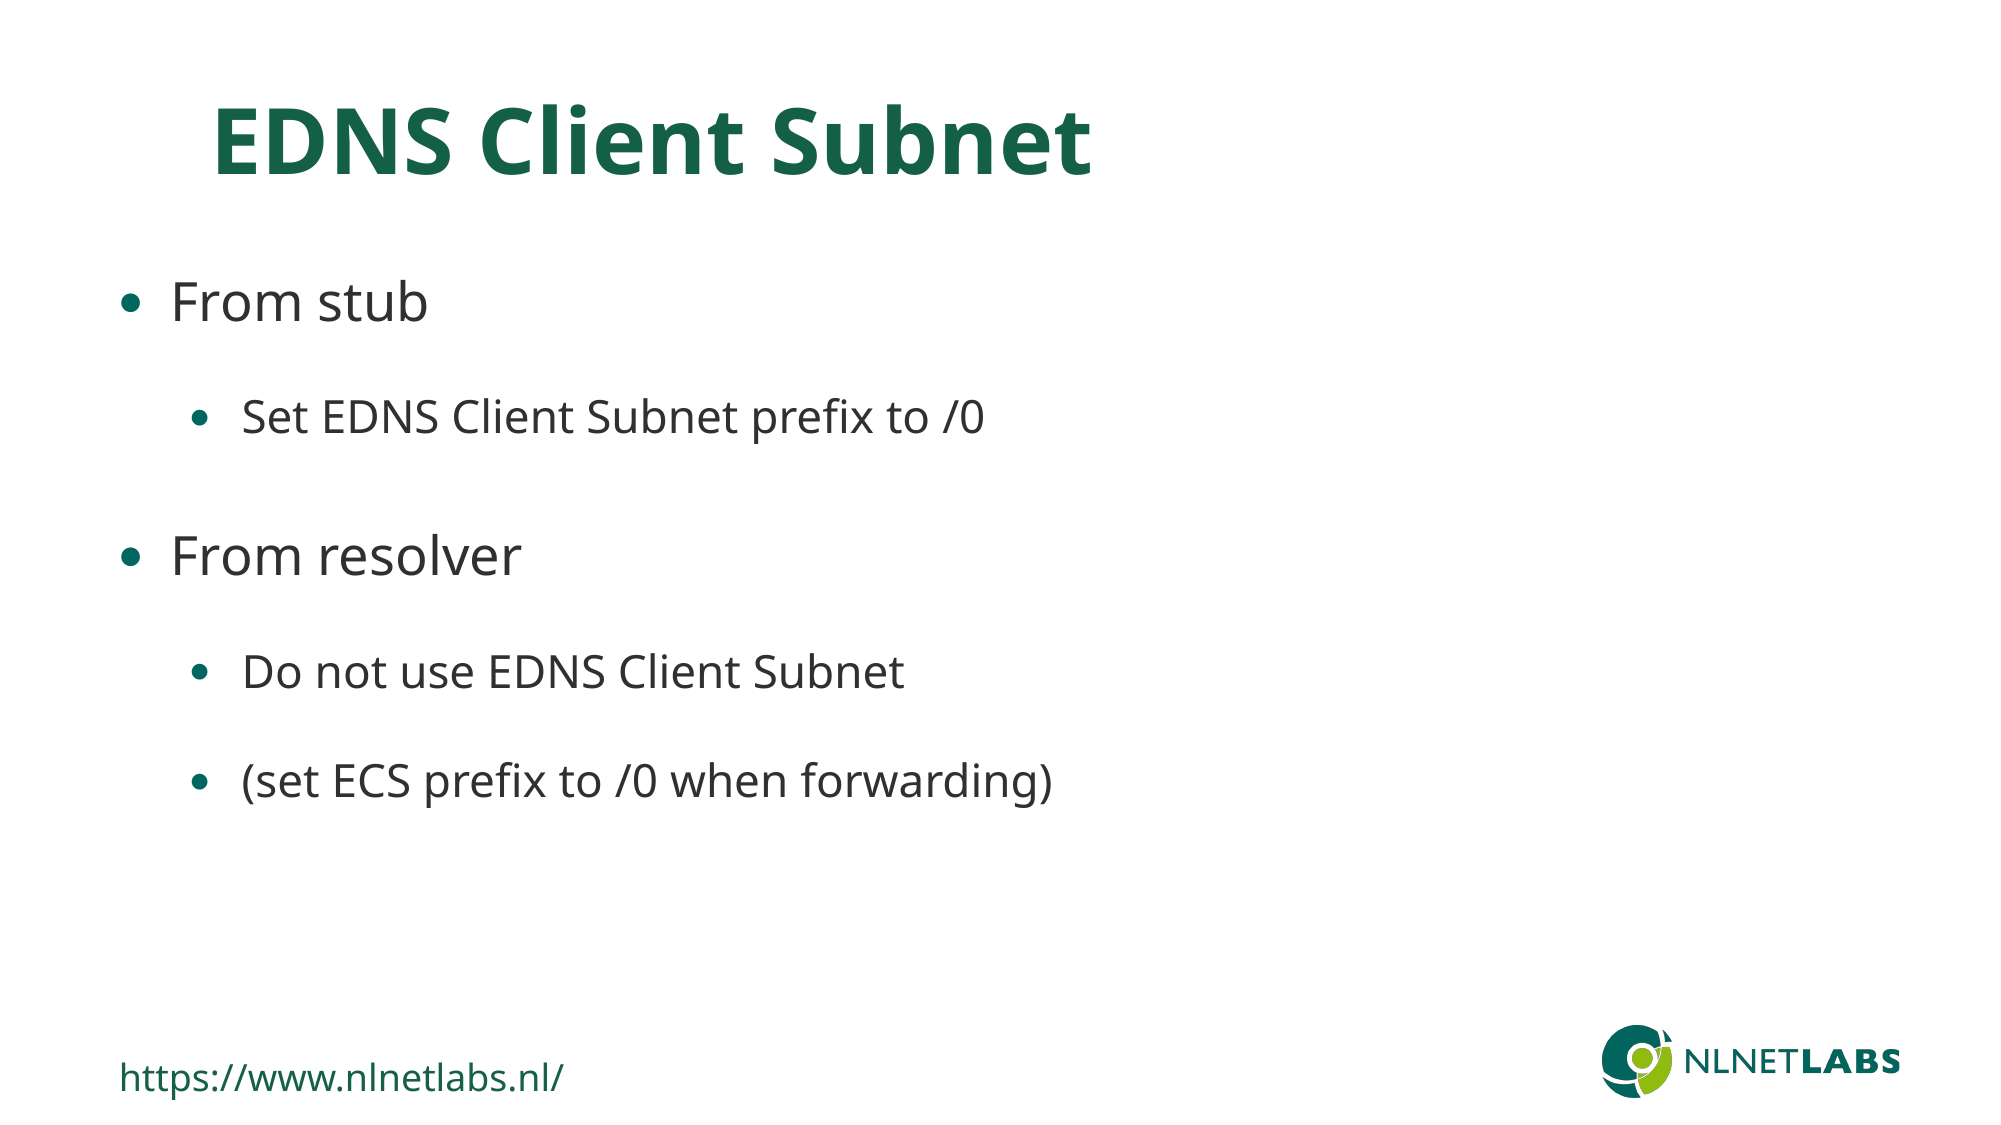

# EDNS Client Subnet
From stub
Set EDNS Client Subnet prefix to /0
From resolver
Do not use EDNS Client Subnet
(set ECS prefix to /0 when forwarding)